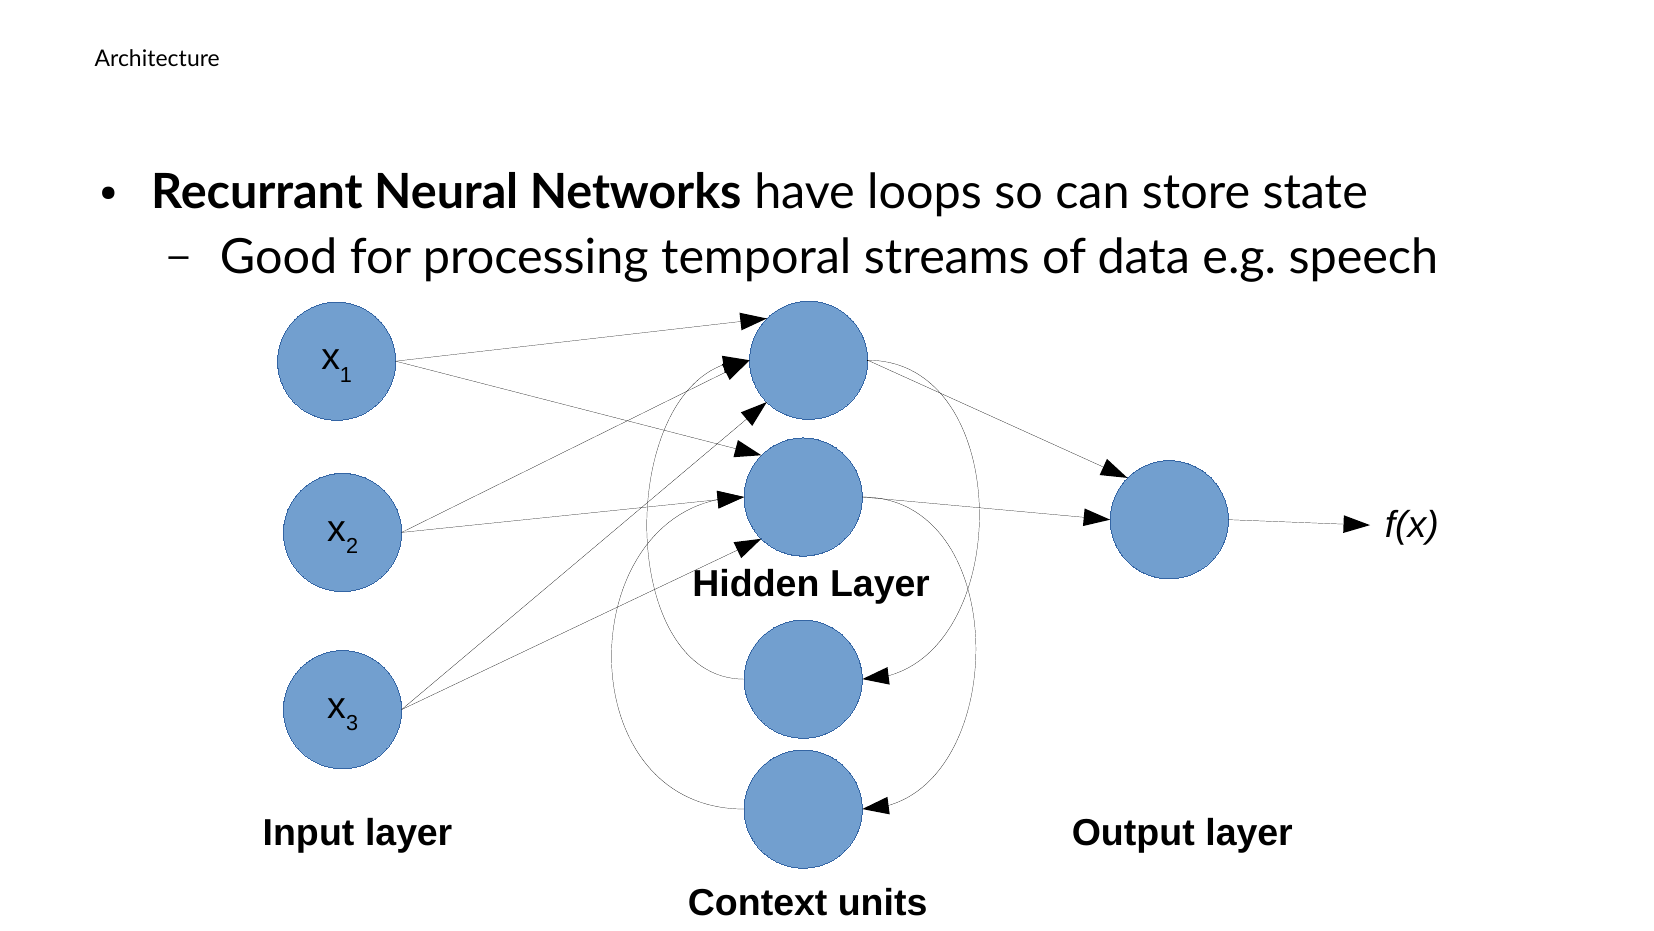

# Architecture
Recurrant Neural Networks have loops so can store state
Good for processing temporal streams of data e.g. speech
x1
x2
f(x)
Hidden Layer
x3
Input layer
Output layer
Context units